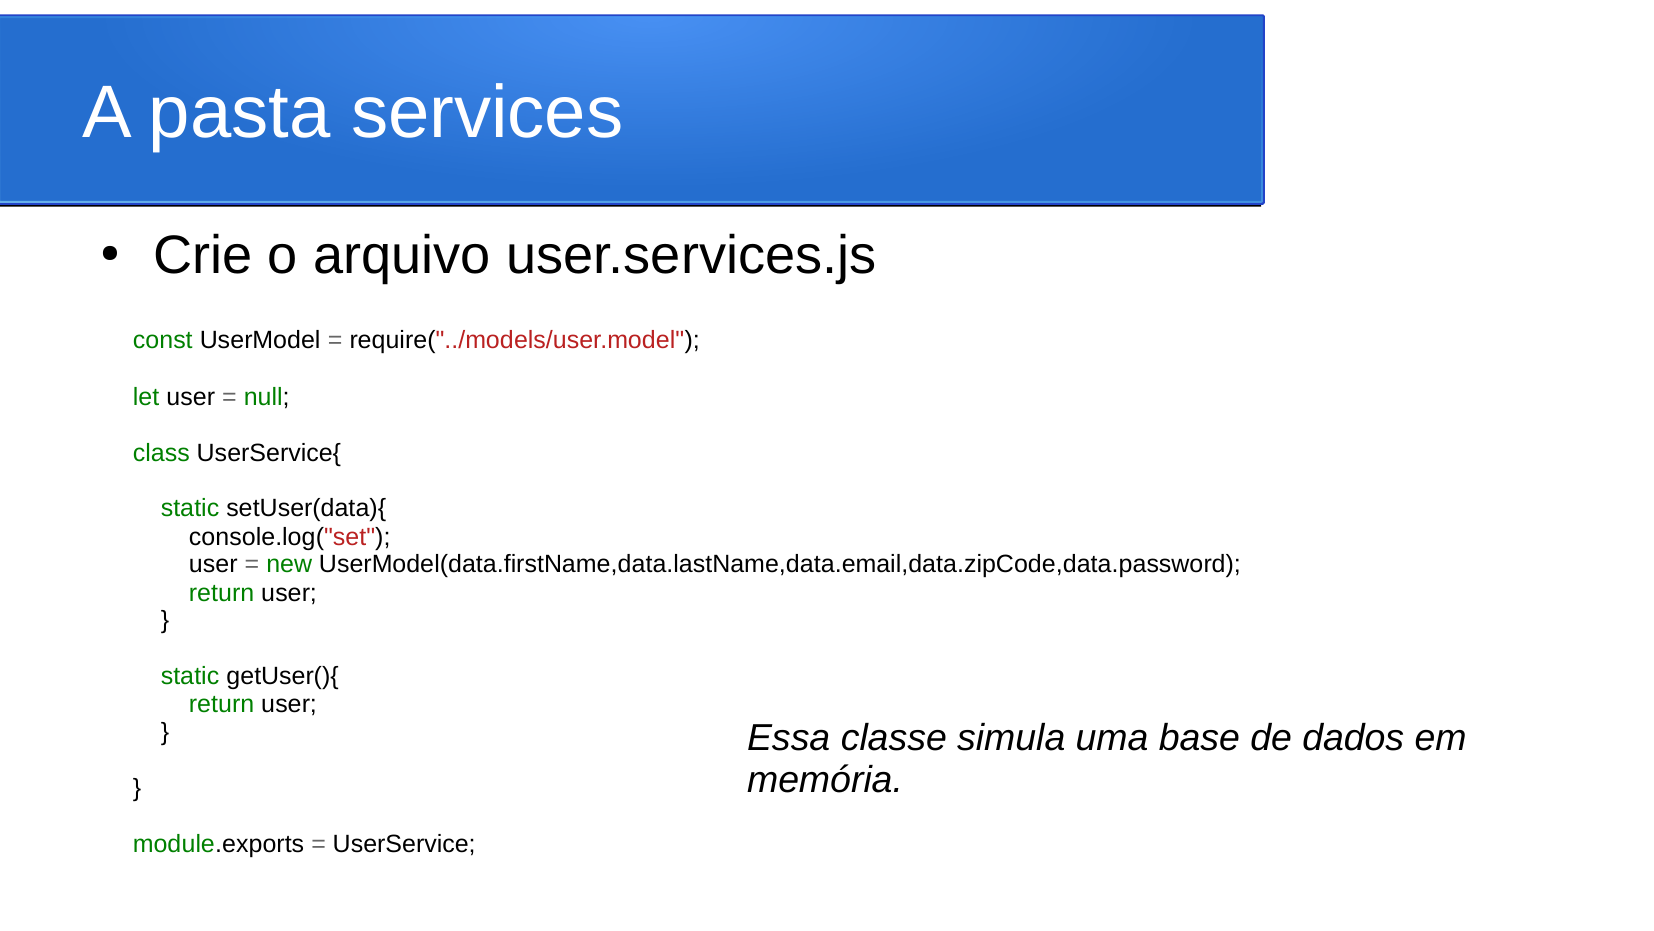

# A pasta services
Crie o arquivo user.services.js
const UserModel = require("../models/user.model");
let user = null;
class UserService{
 static setUser(data){
 console.log("set");
 user = new UserModel(data.firstName,data.lastName,data.email,data.zipCode,data.password);
 return user;
 }
 static getUser(){
 return user;
 }
}
module.exports = UserService;
Essa classe simula uma base de dados em
memória.